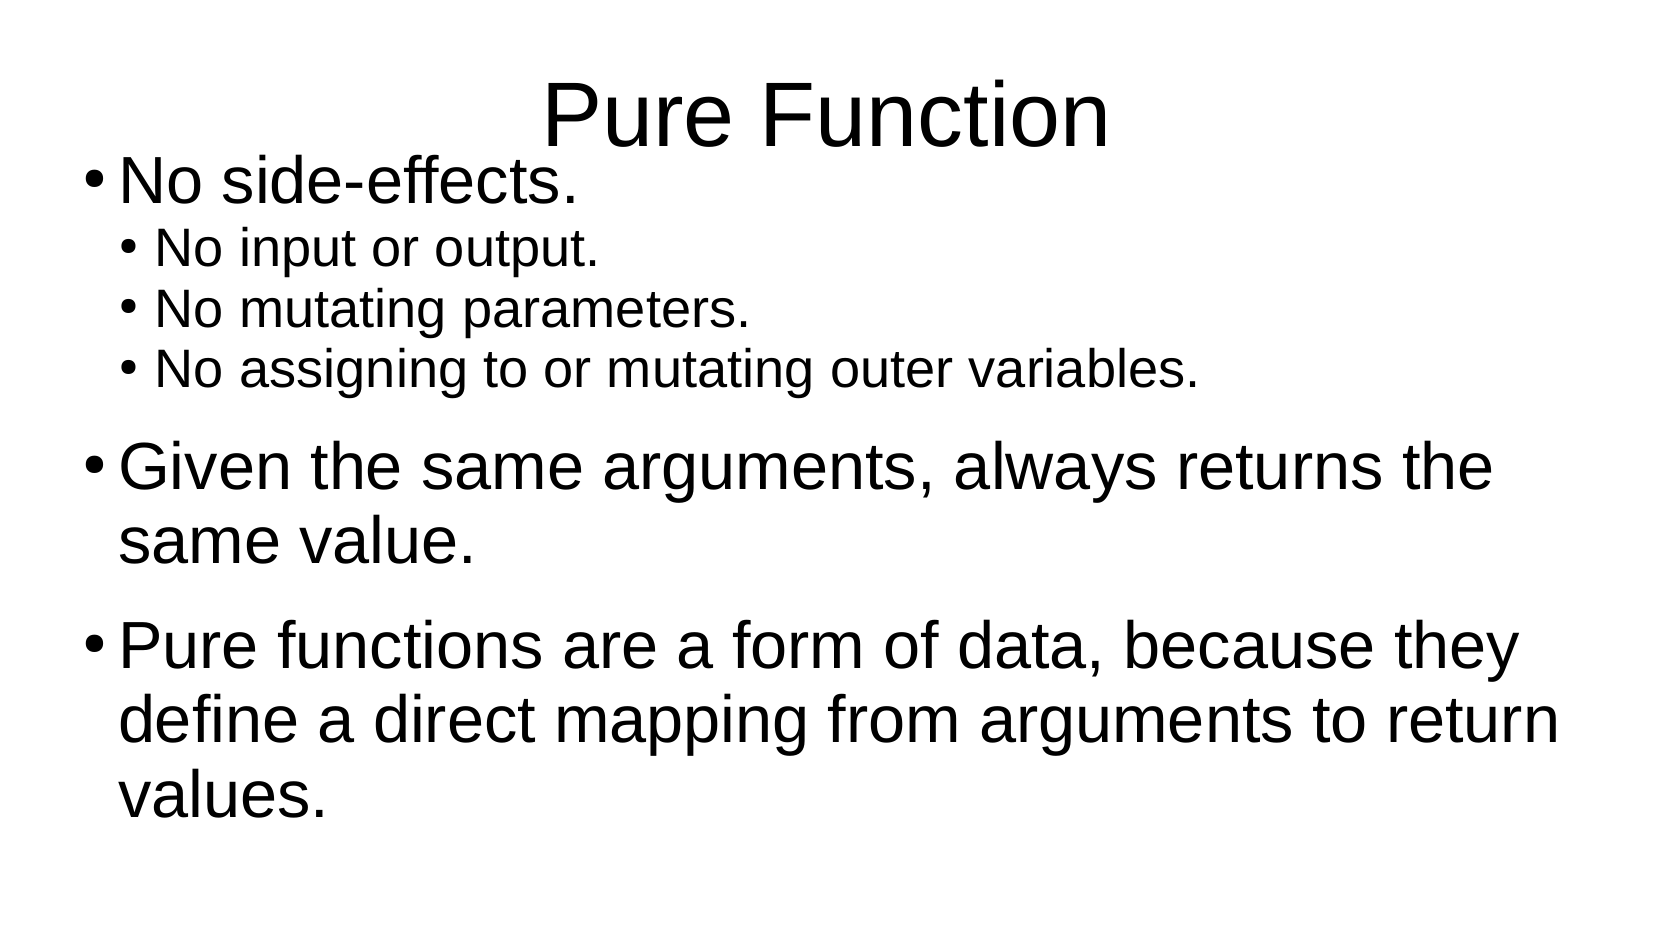

# Pure Function
No side-effects.
No input or output.
No mutating parameters.
No assigning to or mutating outer variables.
Given the same arguments, always returns the same value.
Pure functions are a form of data, because they define a direct mapping from arguments to return values.